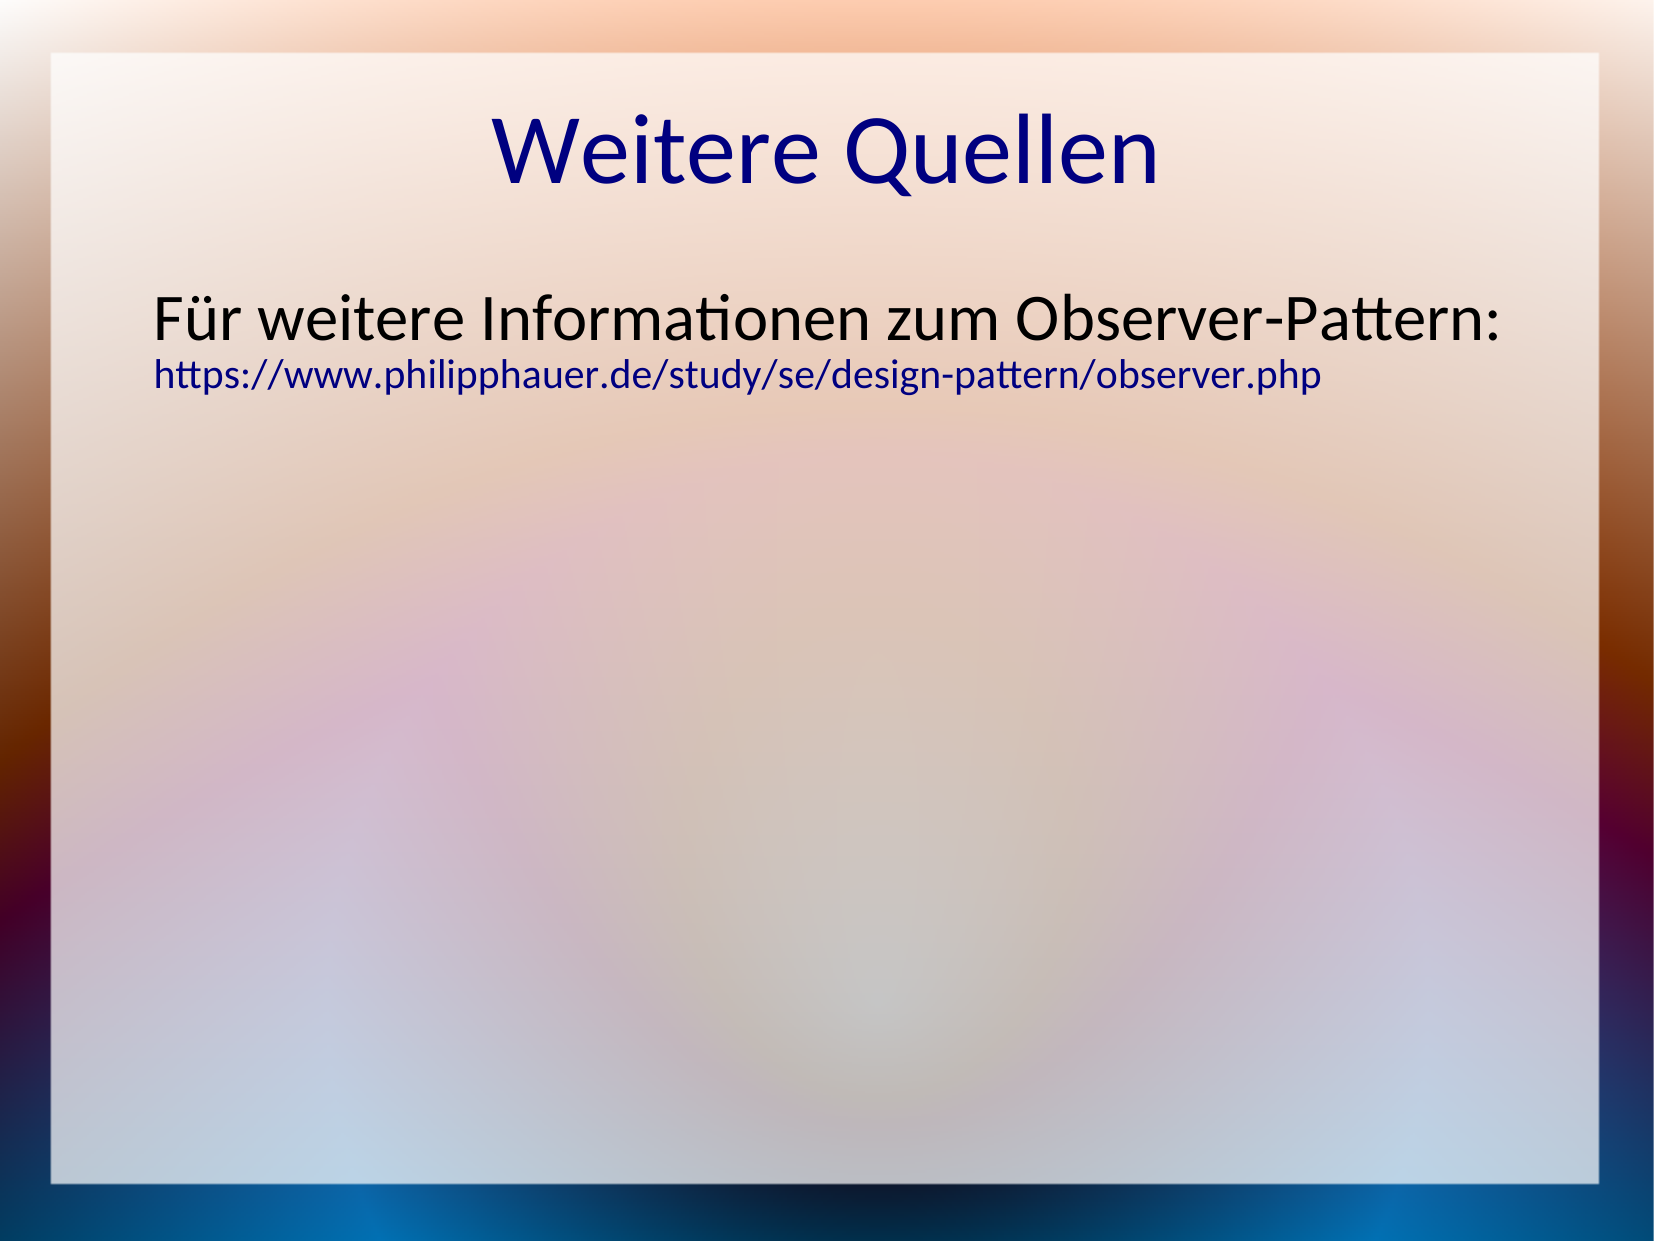

# Weitere Quellen
Für weitere Informationen zum Observer-Pattern:
https://www.philipphauer.de/study/se/design-pattern/observer.php